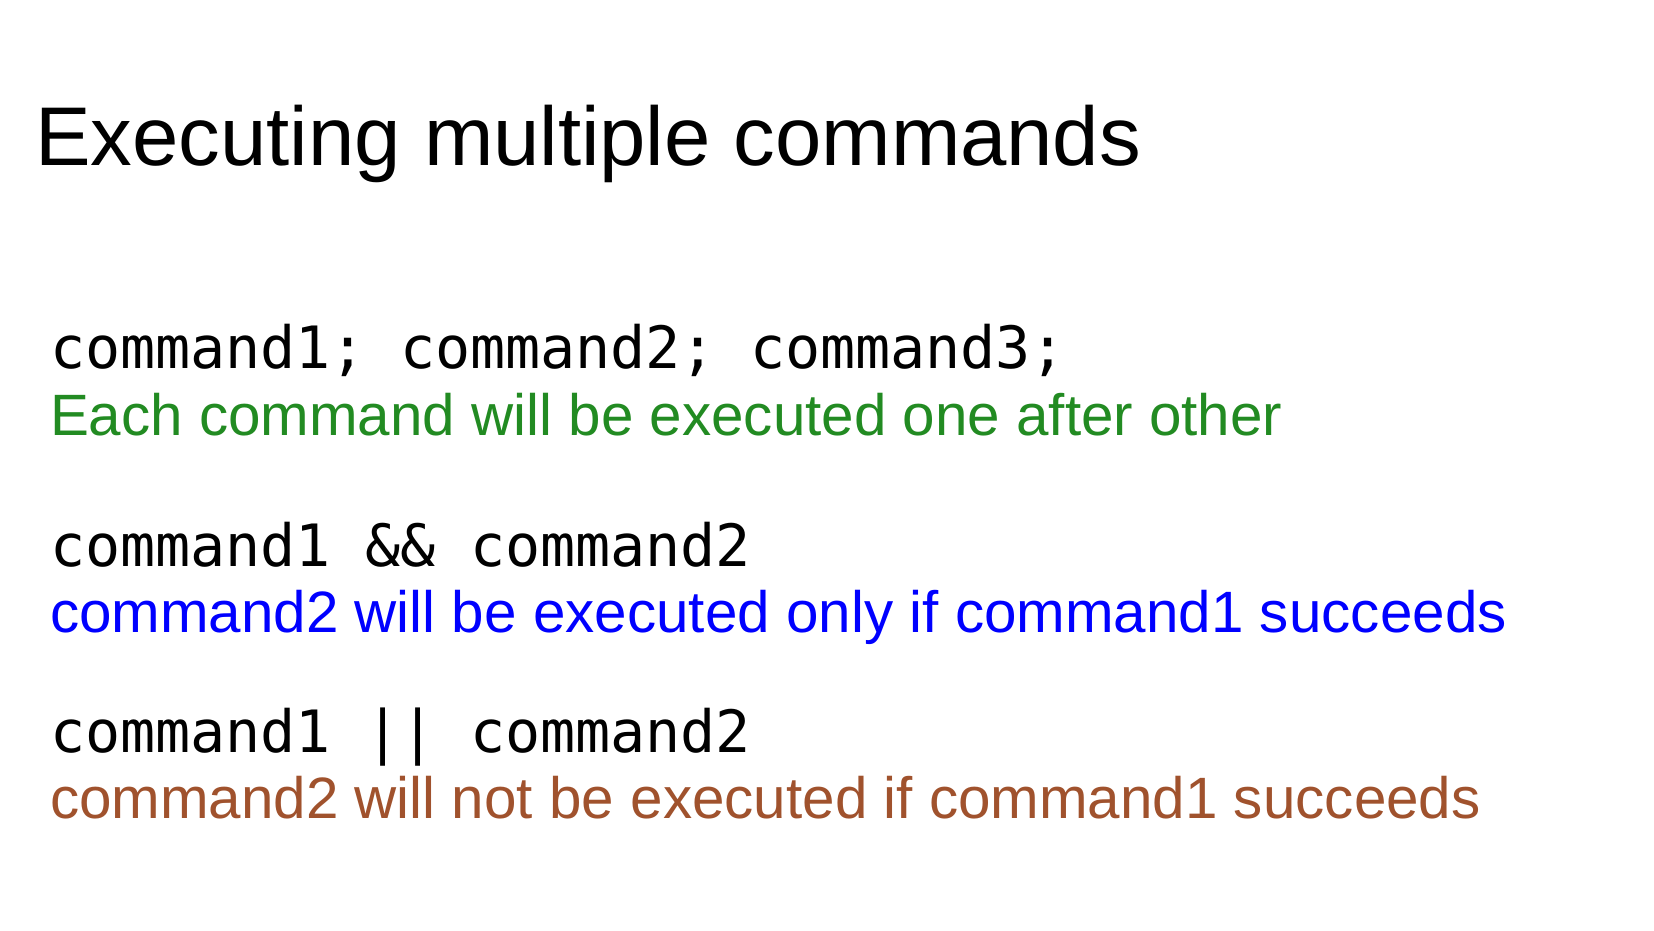

# Executing multiple commands
command1; command2; command3;
Each command will be executed one after other
command1 && command2
command2 will be executed only if command1 succeeds
command1 || command2
command2 will not be executed if command1 succeeds